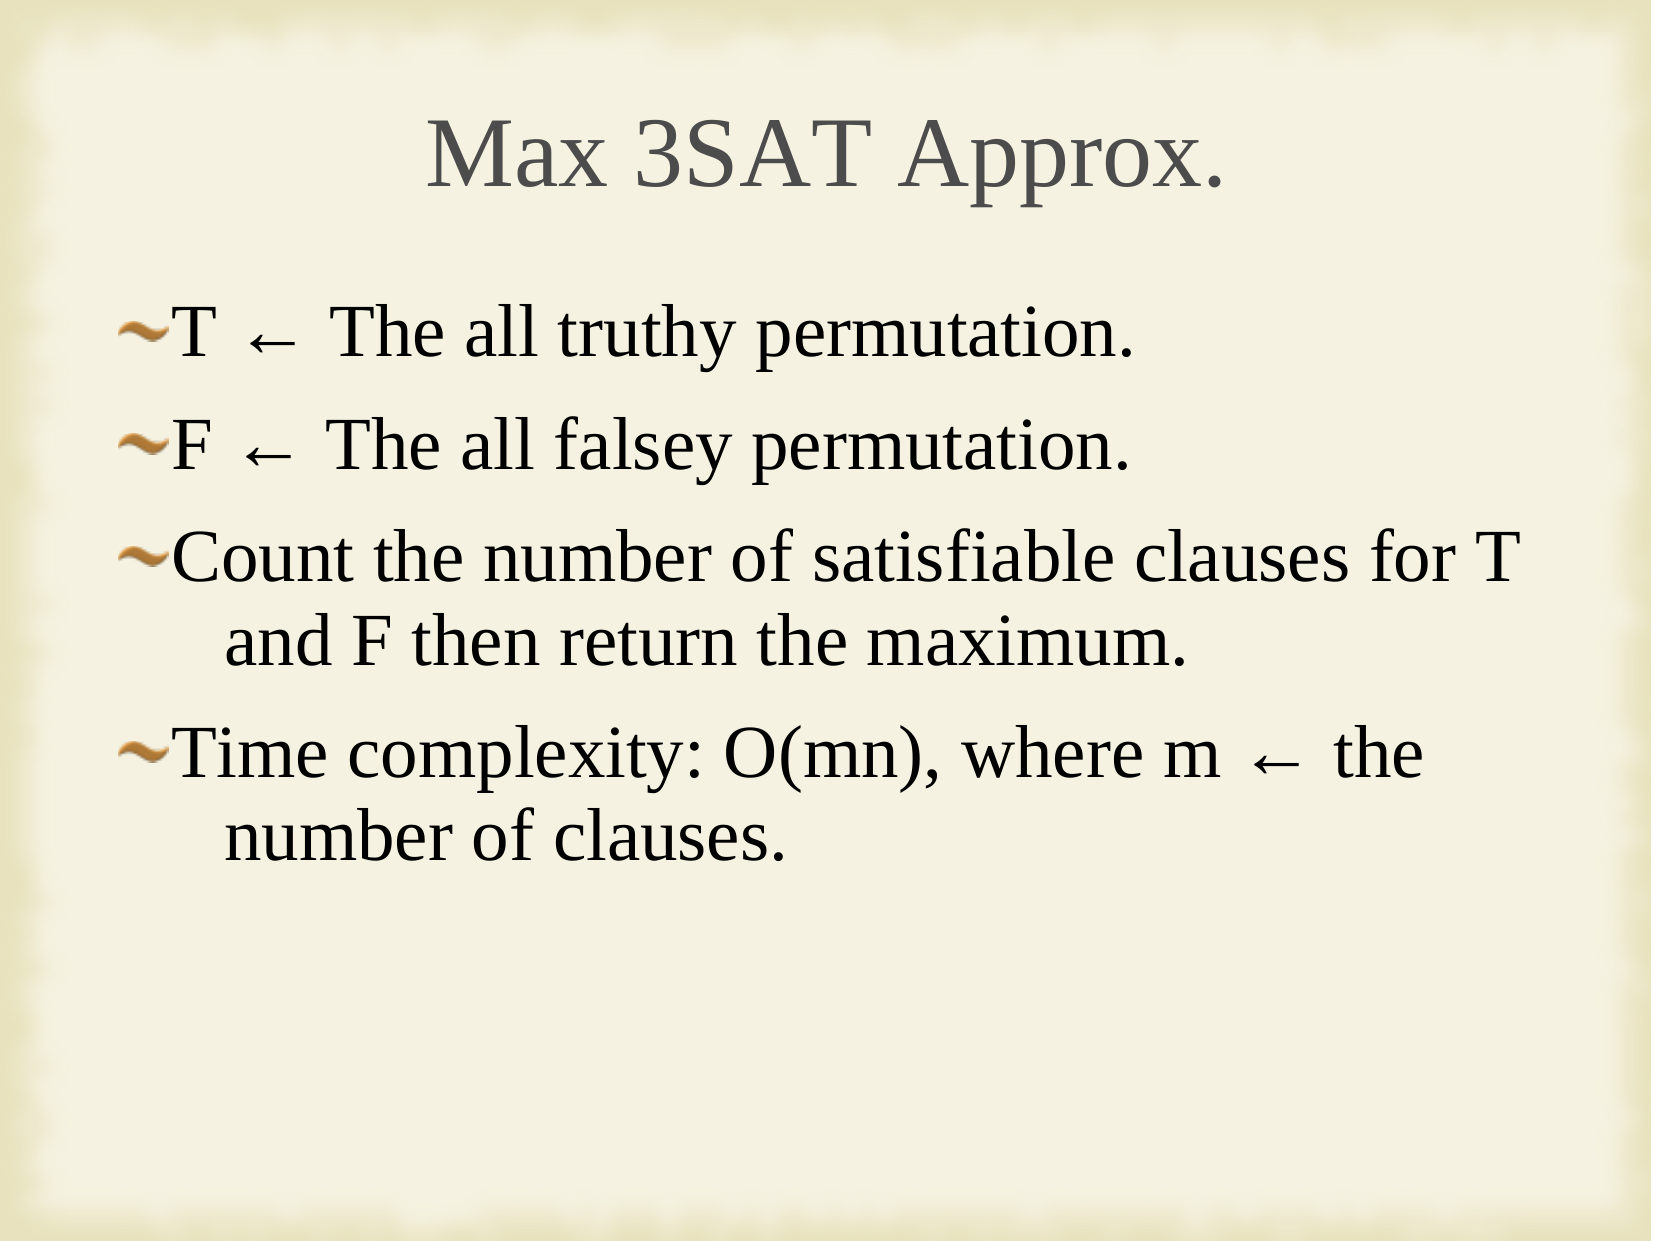

# Max 3SAT Approx.
T ← The all truthy permutation.
F ← The all falsey permutation.
Count the number of satisfiable clauses for T and F then return the maximum.
Time complexity: O(mn), where m ← the number of clauses.